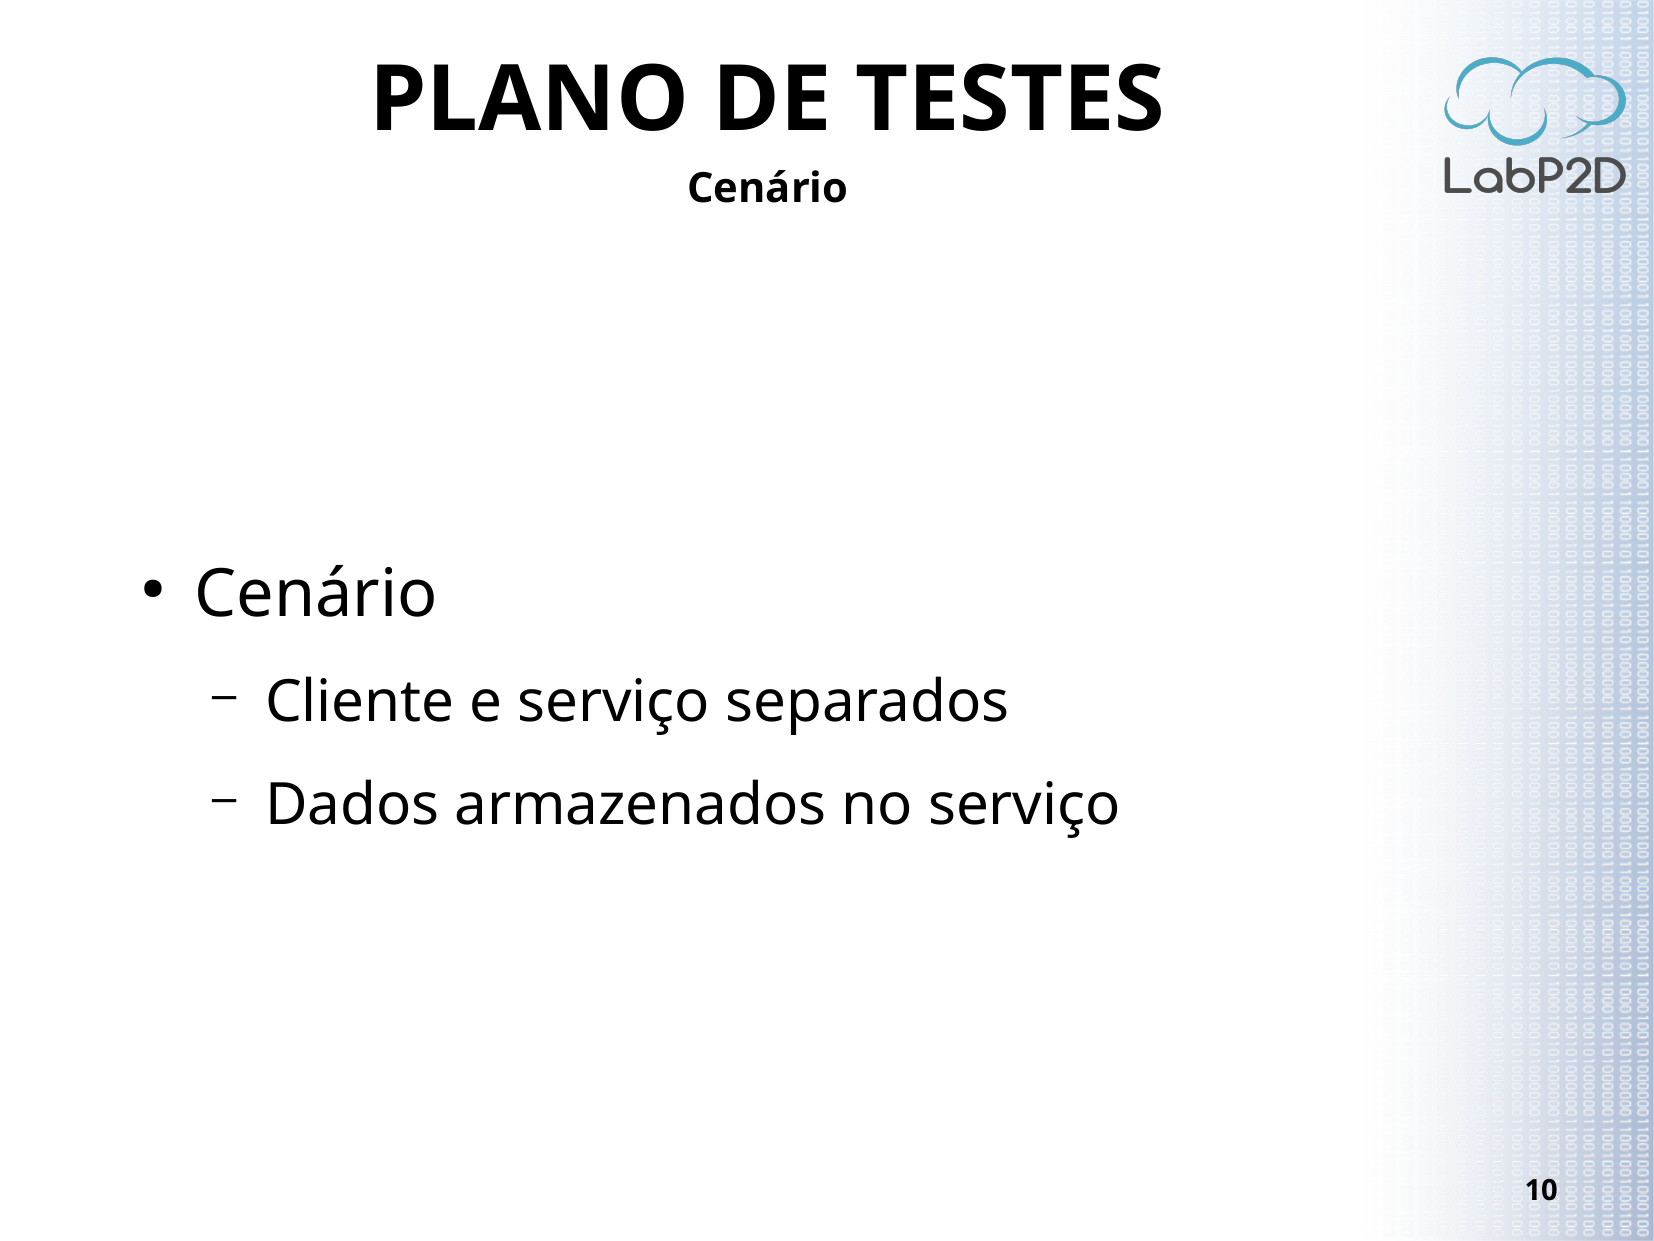

PLANO DE TESTES
Cenário
# Cenário
Cliente e serviço separados
Dados armazenados no serviço
10